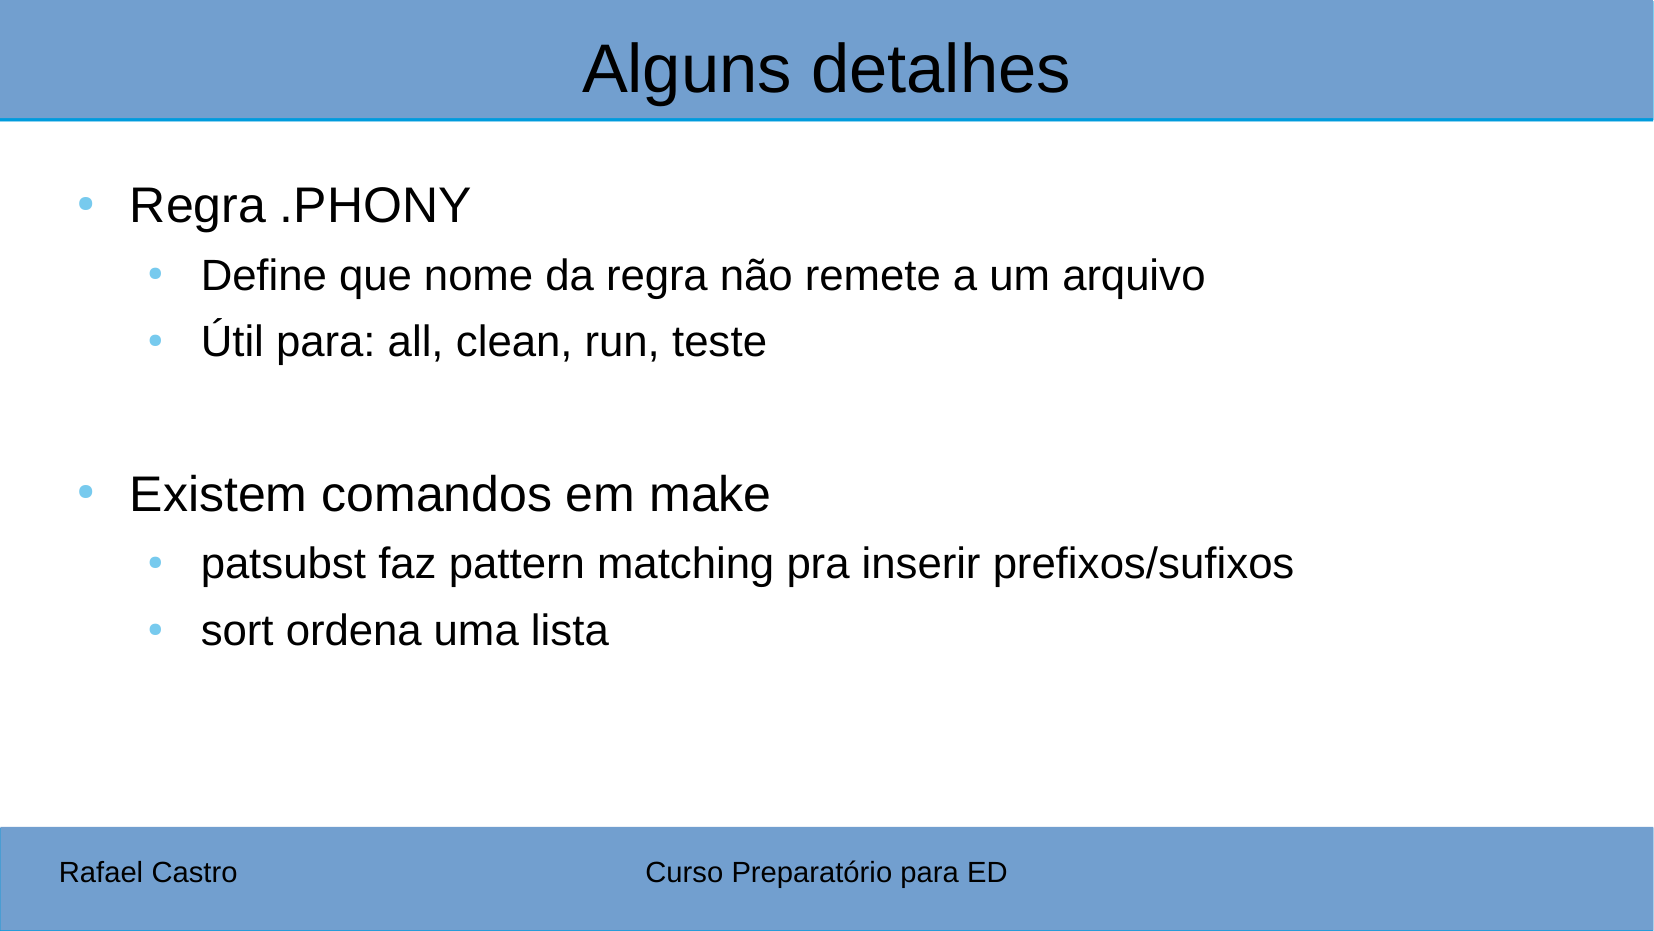

# Alguns detalhes
Regra .PHONY
Define que nome da regra não remete a um arquivo
Útil para: all, clean, run, teste
Existem comandos em make
patsubst faz pattern matching pra inserir prefixos/sufixos
sort ordena uma lista
Curso Preparatório para ED